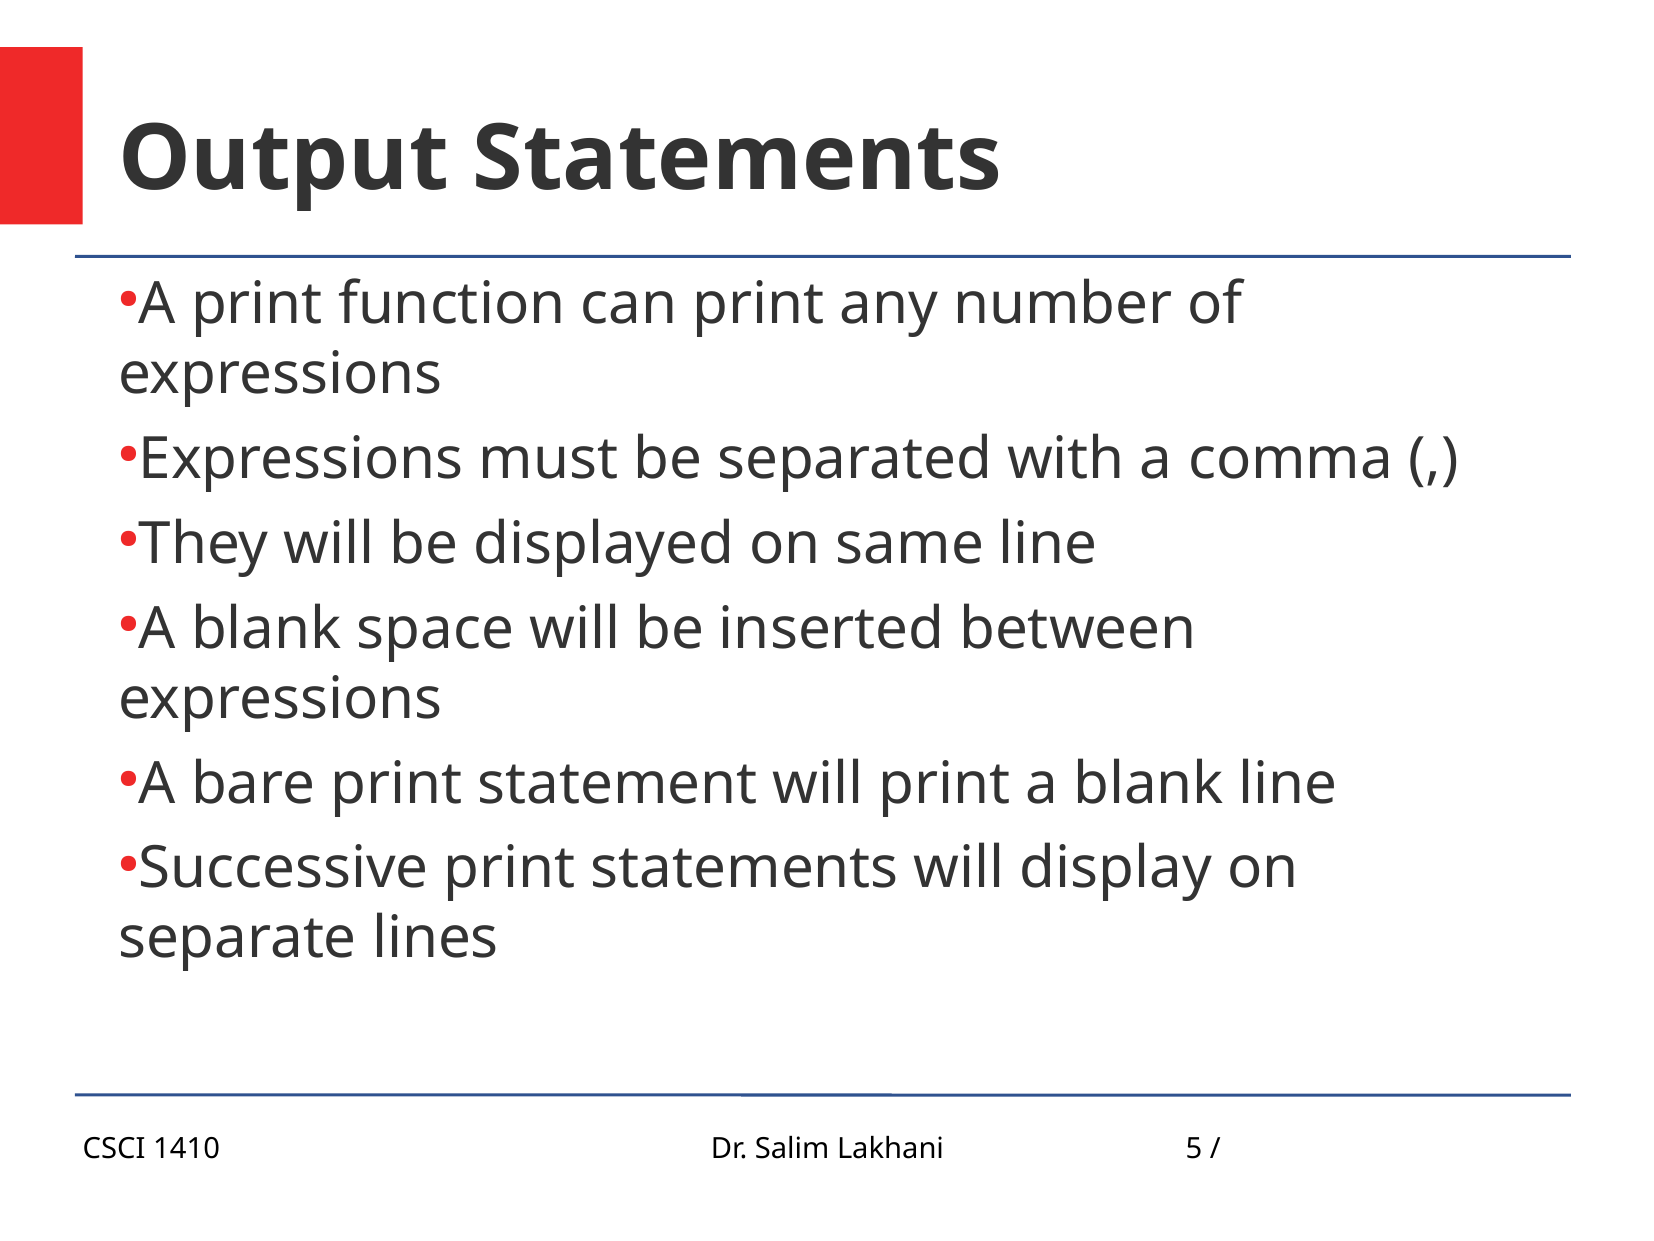

# Output Statements
A print function can print any number of expressions
Expressions must be separated with a comma (,)
They will be displayed on same line
A blank space will be inserted between expressions
A bare print statement will print a blank line
Successive print statements will display on separate lines
CSCI 1410
Dr. Salim Lakhani
4 /